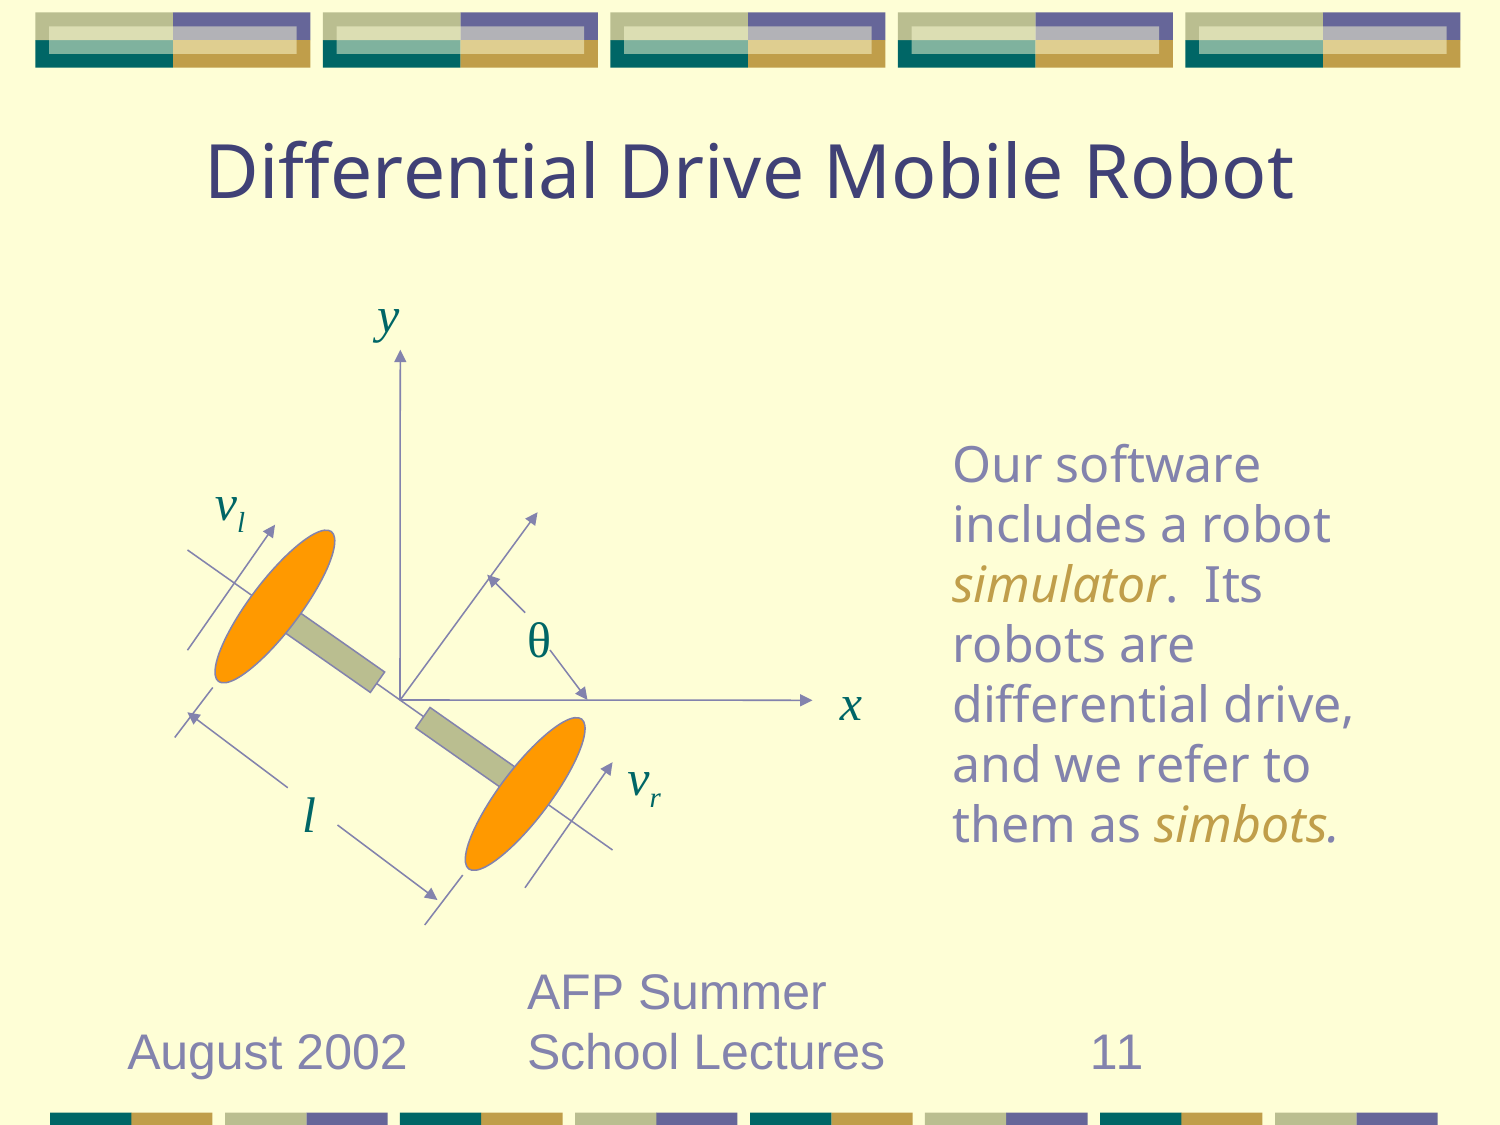

# Differential Drive Mobile Robot
y
Our software includes a robot simulator. Its robots are differential drive, and we refer to them as simbots.
vl
θ
x
vr
l
August 2002
11